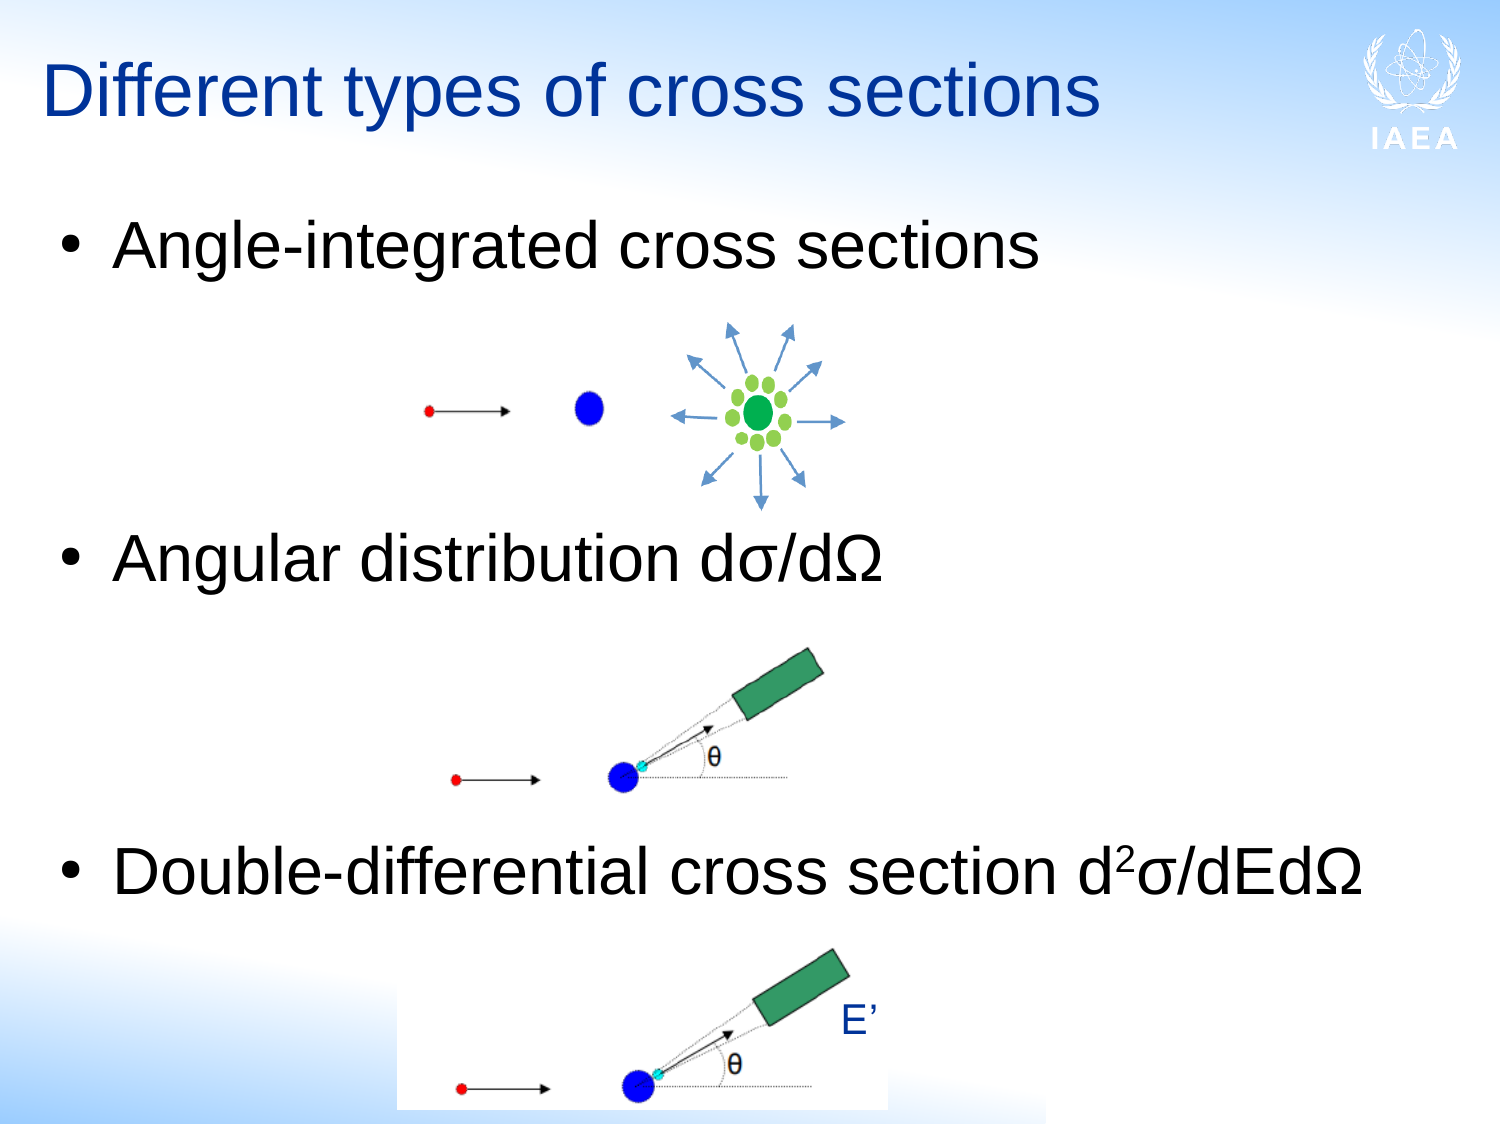

# Different types of cross sections
Angle-integrated cross sections
Angular distribution dσ/dΩ
Double-differential cross section d2σ/dEdΩ